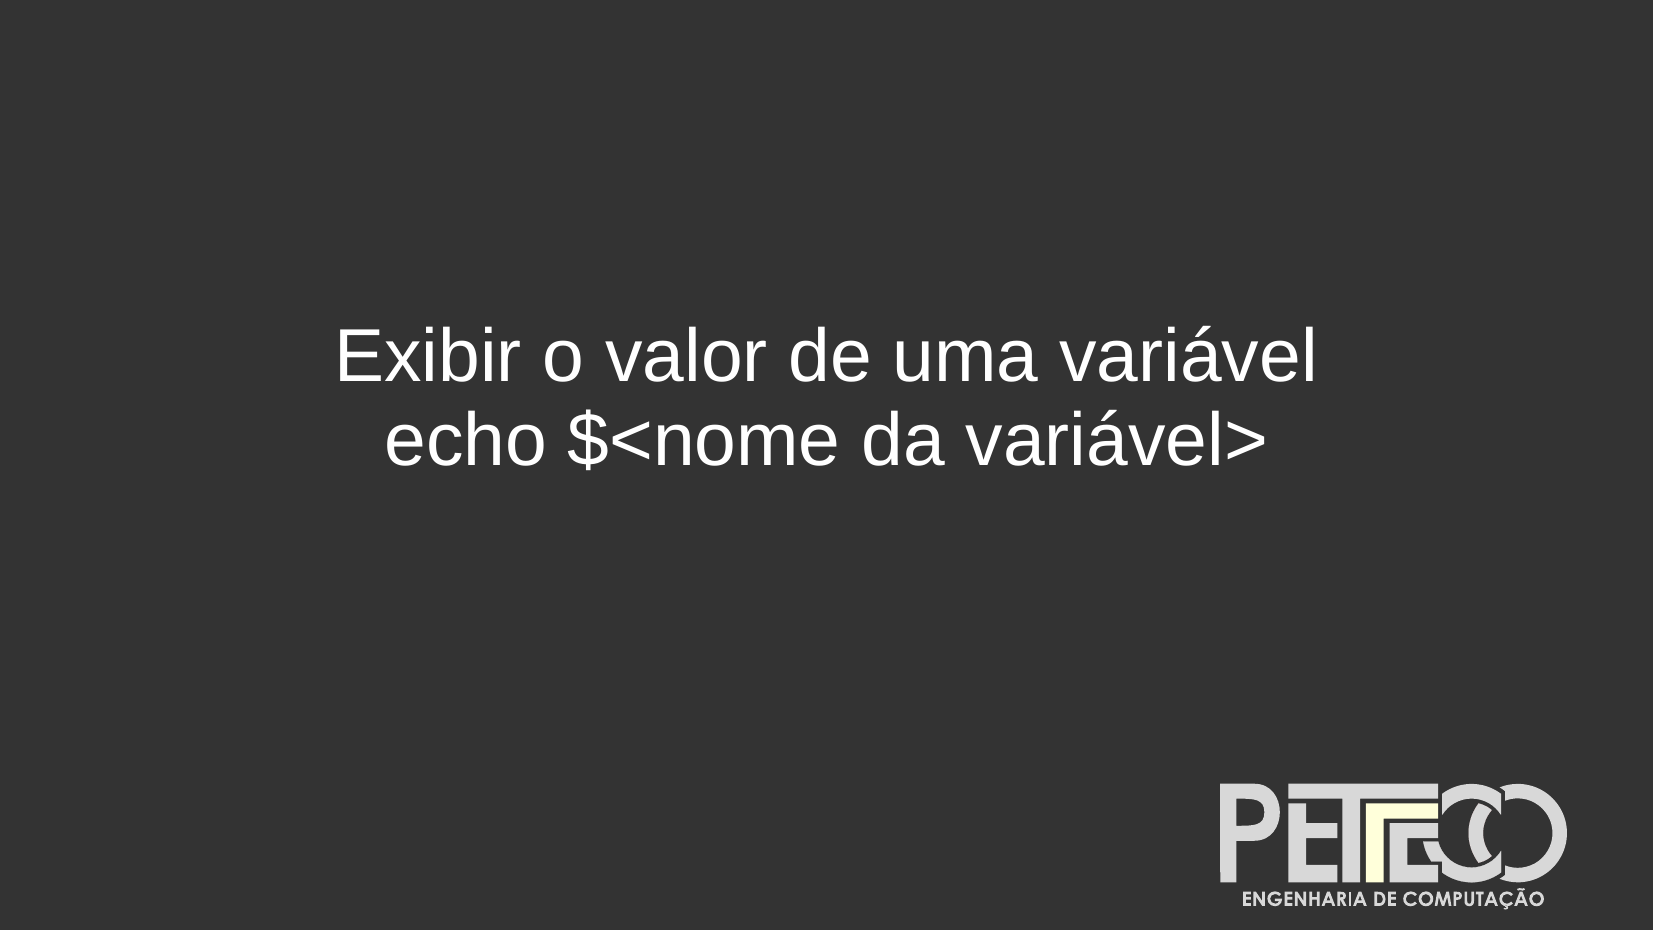

# Exibir o valor de uma variável
echo $<nome da variável>